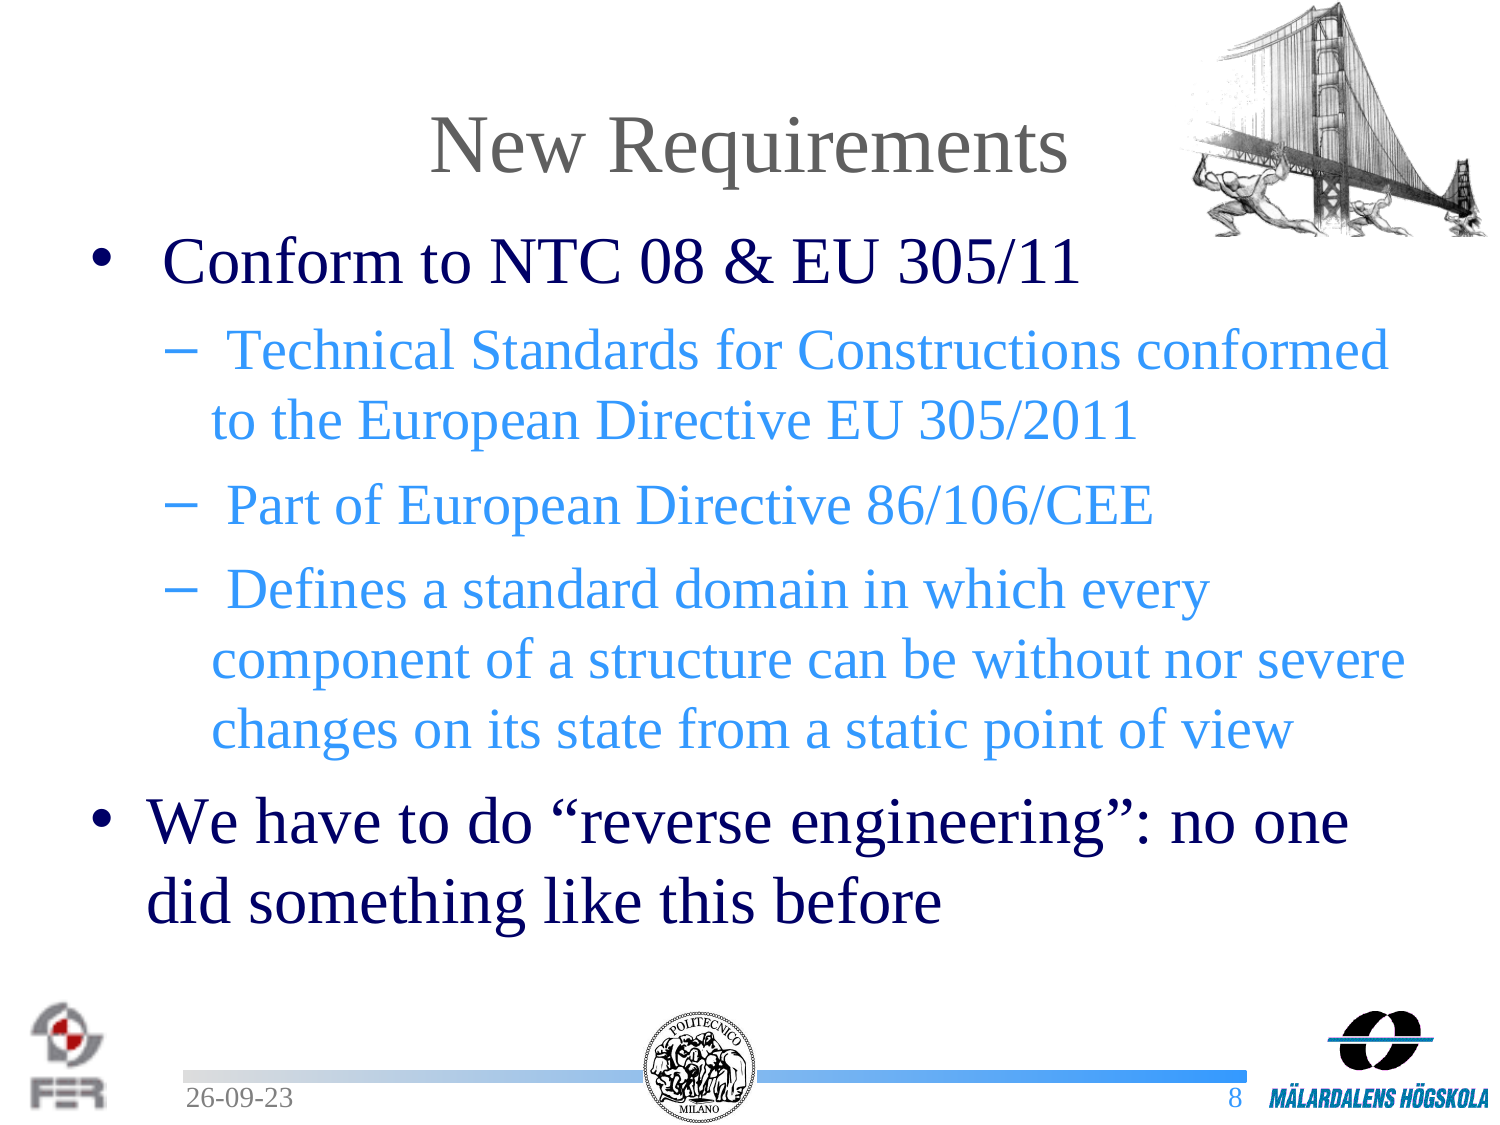

# New Requirements
 Conform to NTC 08 & EU 305/11
 Technical Standards for Constructions conformed to the European Directive EU 305/2011
 Part of European Directive 86/106/CEE
 Defines a standard domain in which every component of a structure can be without nor severe changes on its state from a static point of view
We have to do “reverse engineering”: no one did something like this before
26-08-21